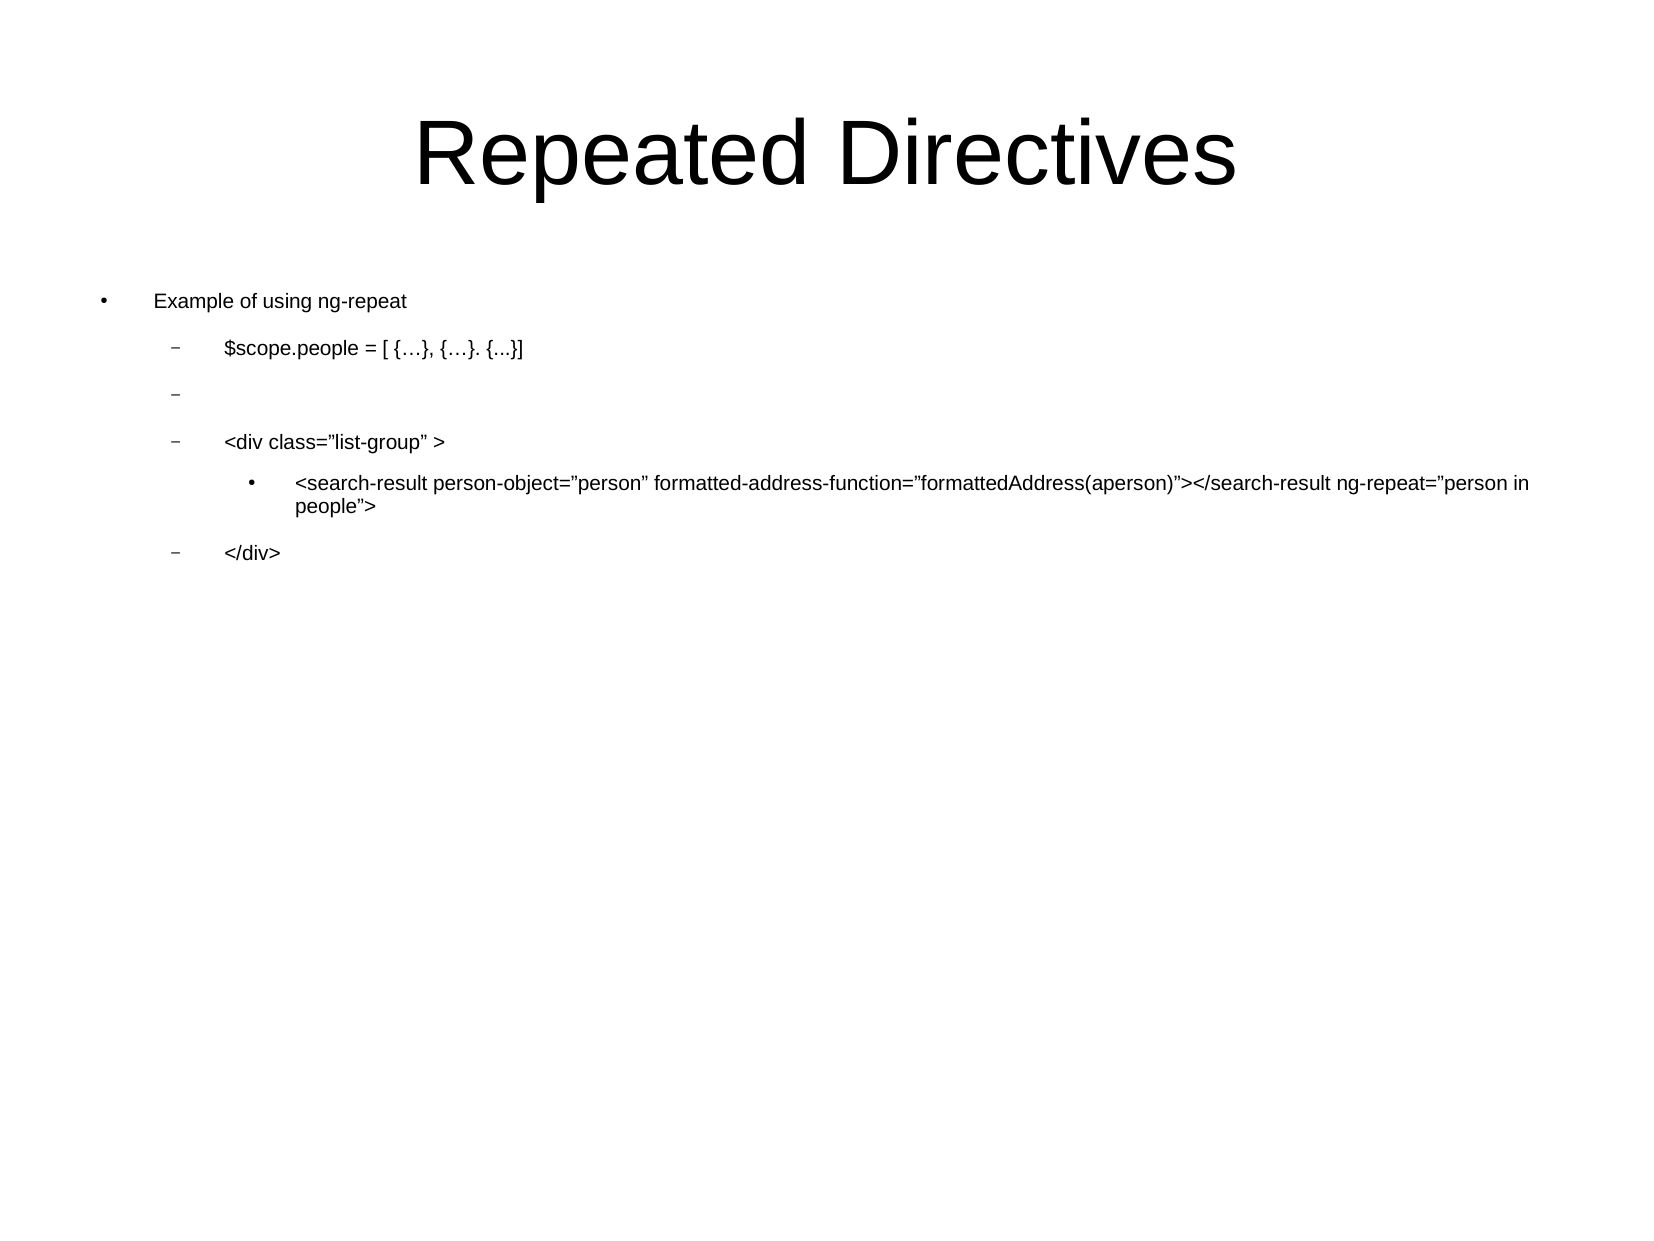

# Repeated Directives
Example of using ng-repeat
$scope.people = [ {…}, {…}. {...}]
<div class=”list-group” >
<search-result person-object=”person” formatted-address-function=”formattedAddress(aperson)”></search-result ng-repeat=”person in people”>
</div>